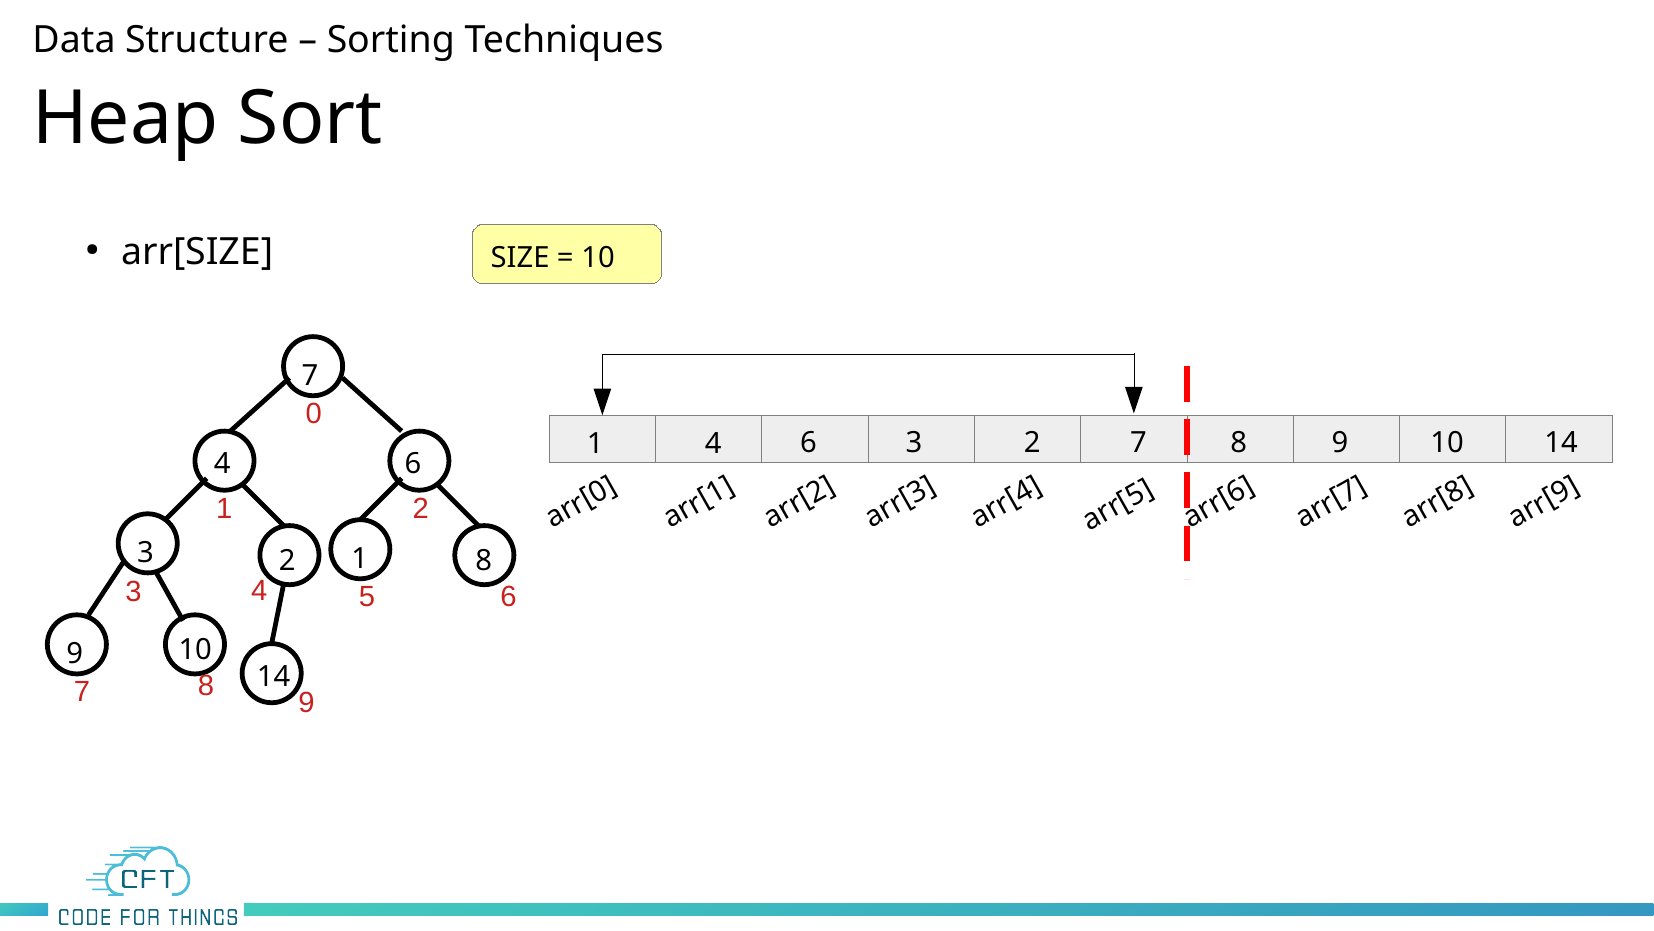

# Data Structure – Sorting Techniques Heap Sort
arr[SIZE]
SIZE = 10
7
0
6
3
2
7
8
9
10
14
arr[0]
arr[1]
arr[2]
arr[3]
arr[4]
arr[6]
arr[7]
arr[8]
arr[9]
arr[5]
1
4
4
6
1
2
3
1
2
8
4
3
5
6
10
9
14
8
7
9